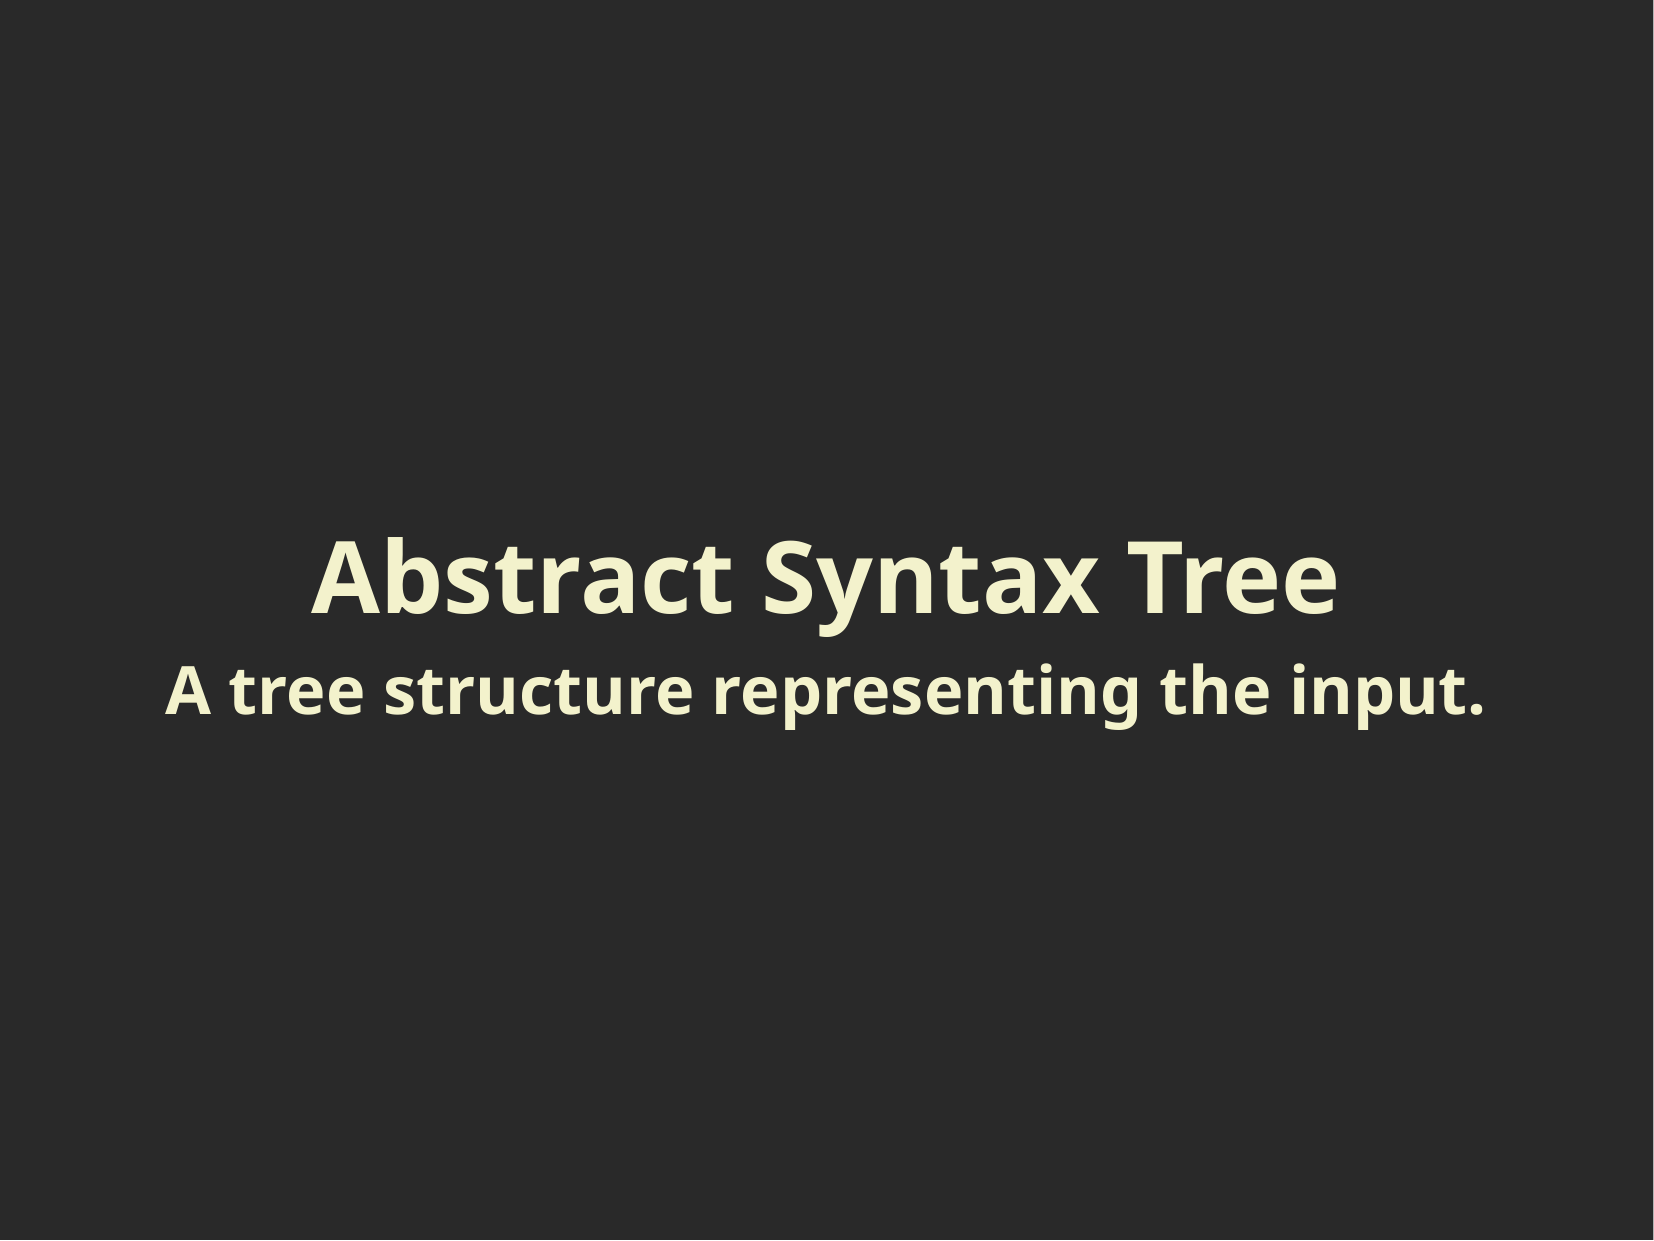

# Abstract Syntax Tree
A tree structure representing the input.